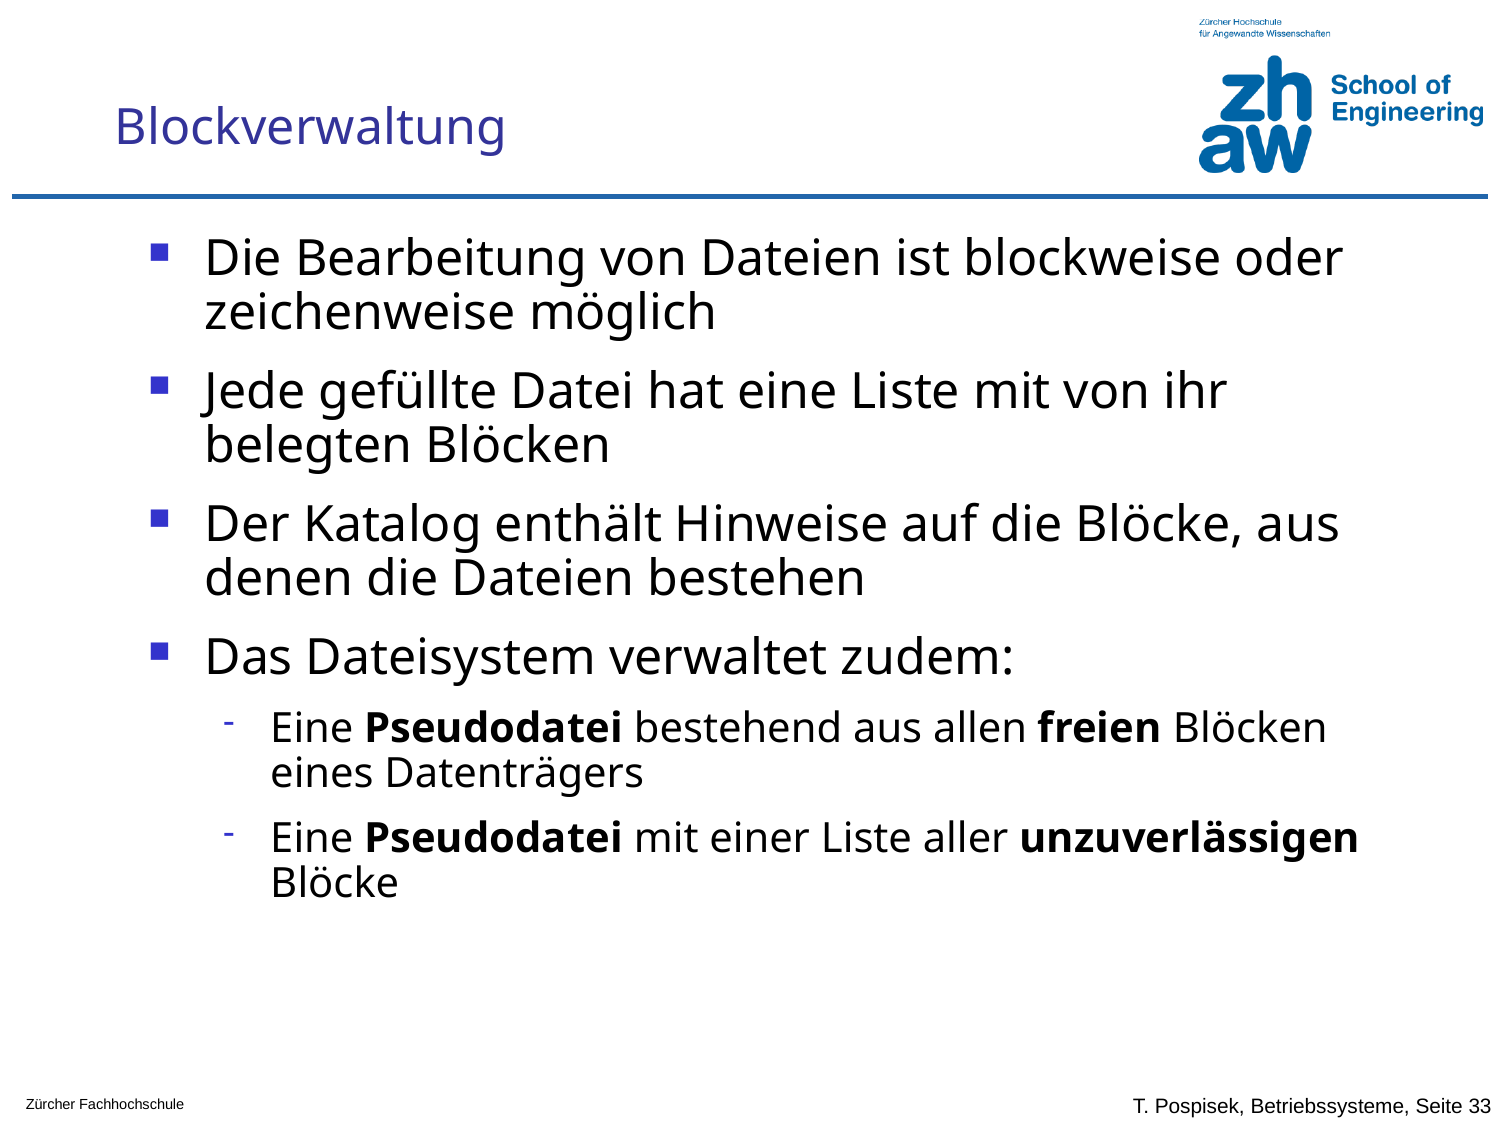

# Blockverwaltung
Die Bearbeitung von Dateien ist blockweise oder zeichenweise möglich
Jede gefüllte Datei hat eine Liste mit von ihr belegten Blöcken
Der Katalog enthält Hinweise auf die Blöcke, aus denen die Dateien bestehen
Das Dateisystem verwaltet zudem:
Eine Pseudodatei bestehend aus allen freien Blöcken eines Datenträgers
Eine Pseudodatei mit einer Liste aller unzuverlässigen Blöcke